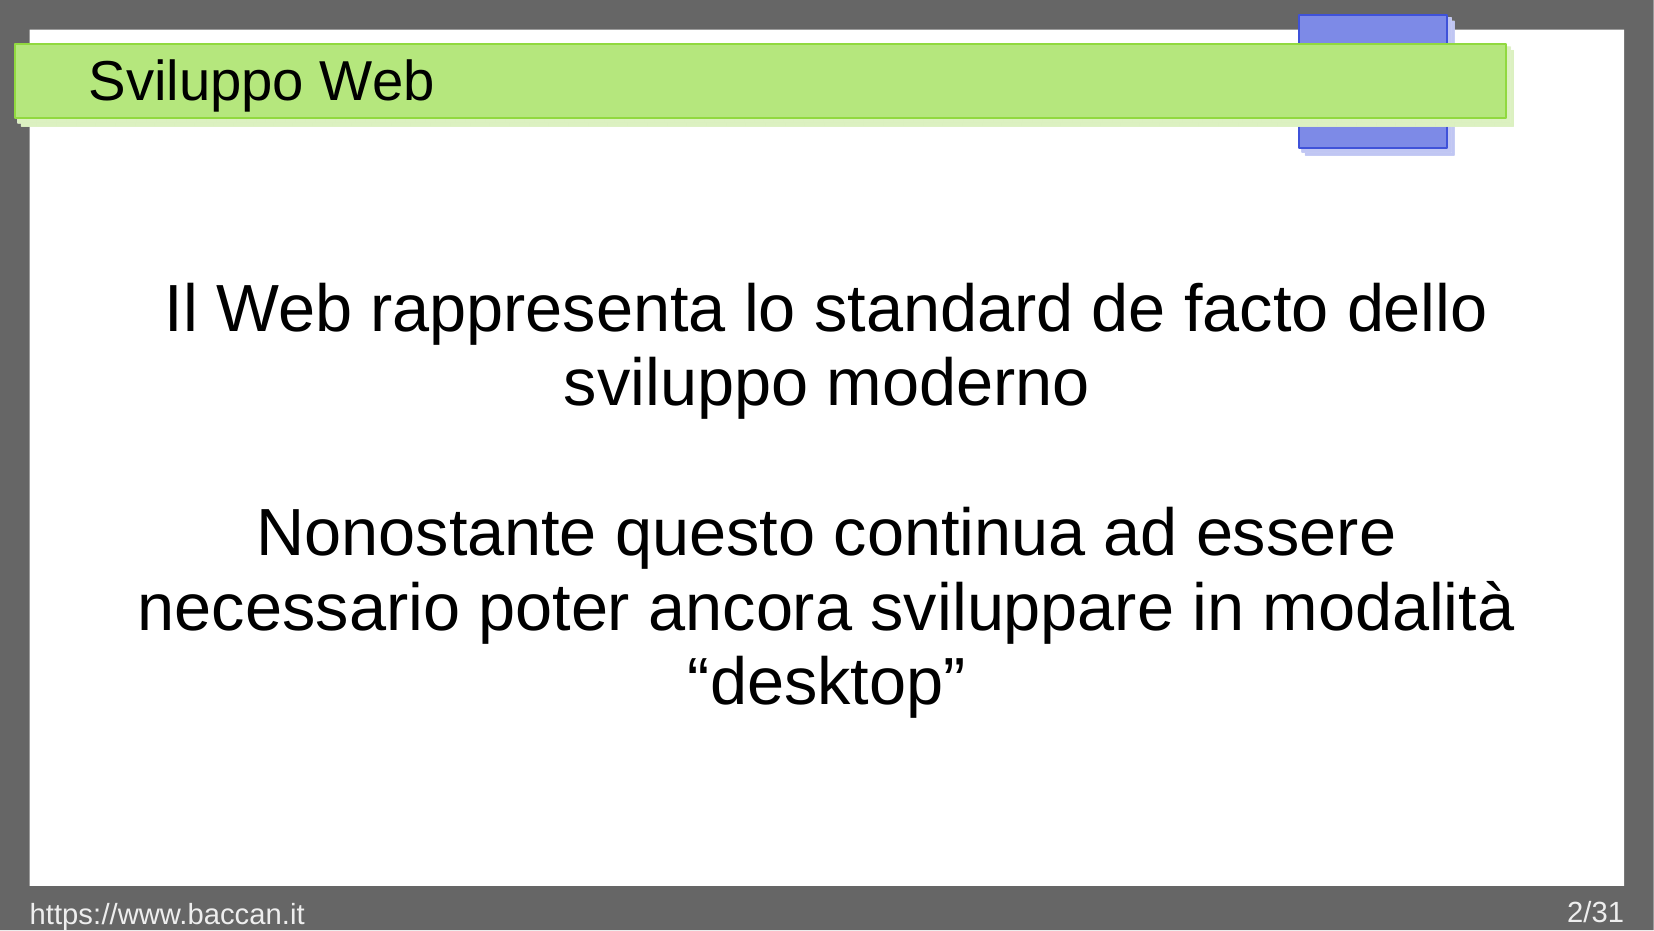

# Sviluppo Web
Il Web rappresenta lo standard de facto dello sviluppo moderno
Nonostante questo continua ad essere necessario poter ancora sviluppare in modalità “desktop”
2
https://www.baccan.it